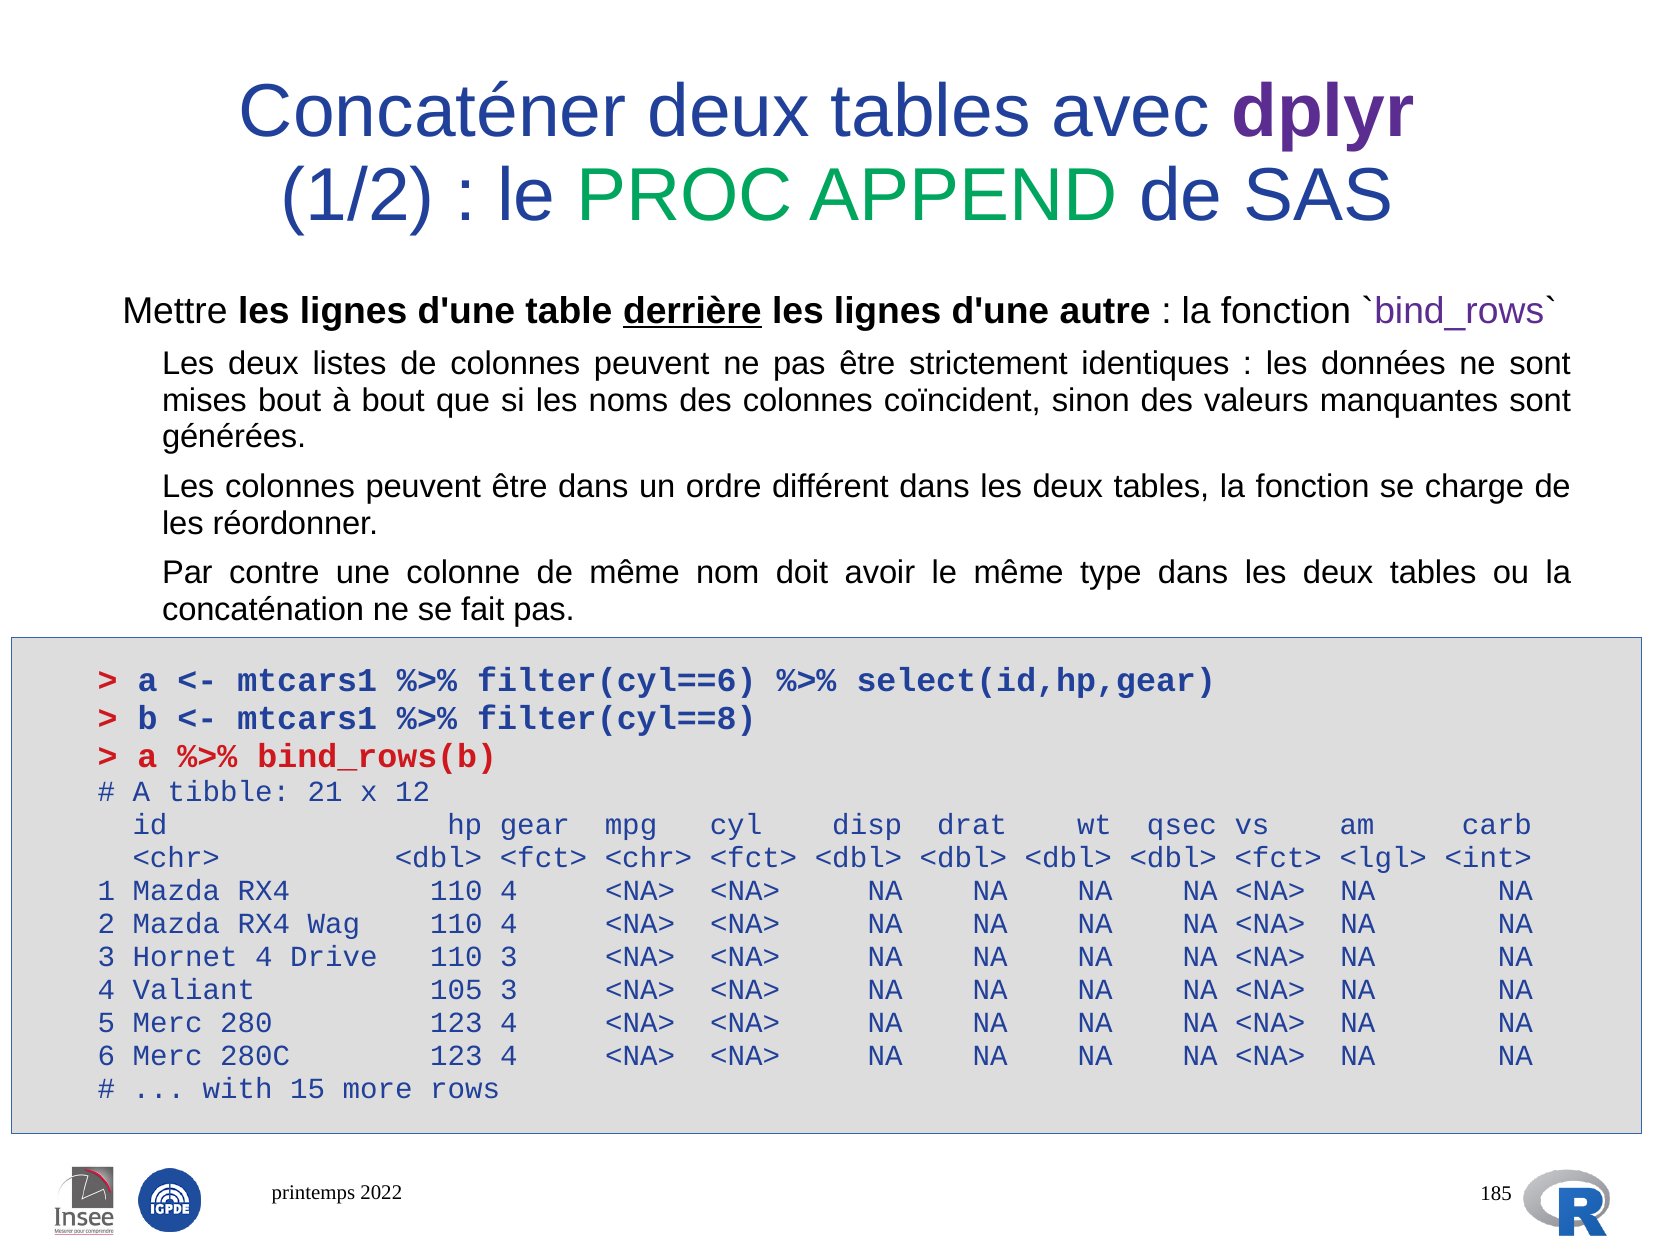

# Concaténer deux tables avec dplyr (1/2) : le PROC APPEND de SAS
Mettre les lignes d'une table derrière les lignes d'une autre : la fonction `bind_rows`
Les deux listes de colonnes peuvent ne pas être strictement identiques : les données ne sont mises bout à bout que si les noms des colonnes coïncident, sinon des valeurs manquantes sont générées.
Les colonnes peuvent être dans un ordre différent dans les deux tables, la fonction se charge de les réordonner.
Par contre une colonne de même nom doit avoir le même type dans les deux tables ou la concaténation ne se fait pas.
> a <- mtcars1 %>% filter(cyl==6) %>% select(id,hp,gear)
> b <- mtcars1 %>% filter(cyl==8)
> a %>% bind_rows(b)
# A tibble: 21 x 12
 id hp gear mpg cyl disp drat wt qsec vs am carb
 <chr> <dbl> <fct> <chr> <fct> <dbl> <dbl> <dbl> <dbl> <fct> <lgl> <int>
1 Mazda RX4 110 4 <NA> <NA> NA NA NA NA <NA> NA NA
2 Mazda RX4 Wag 110 4 <NA> <NA> NA NA NA NA <NA> NA NA
3 Hornet 4 Drive 110 3 <NA> <NA> NA NA NA NA <NA> NA NA
4 Valiant 105 3 <NA> <NA> NA NA NA NA <NA> NA NA
5 Merc 280 123 4 <NA> <NA> NA NA NA NA <NA> NA NA
6 Merc 280C 123 4 <NA> <NA> NA NA NA NA <NA> NA NA
# ... with 15 more rows
printemps 2022
185